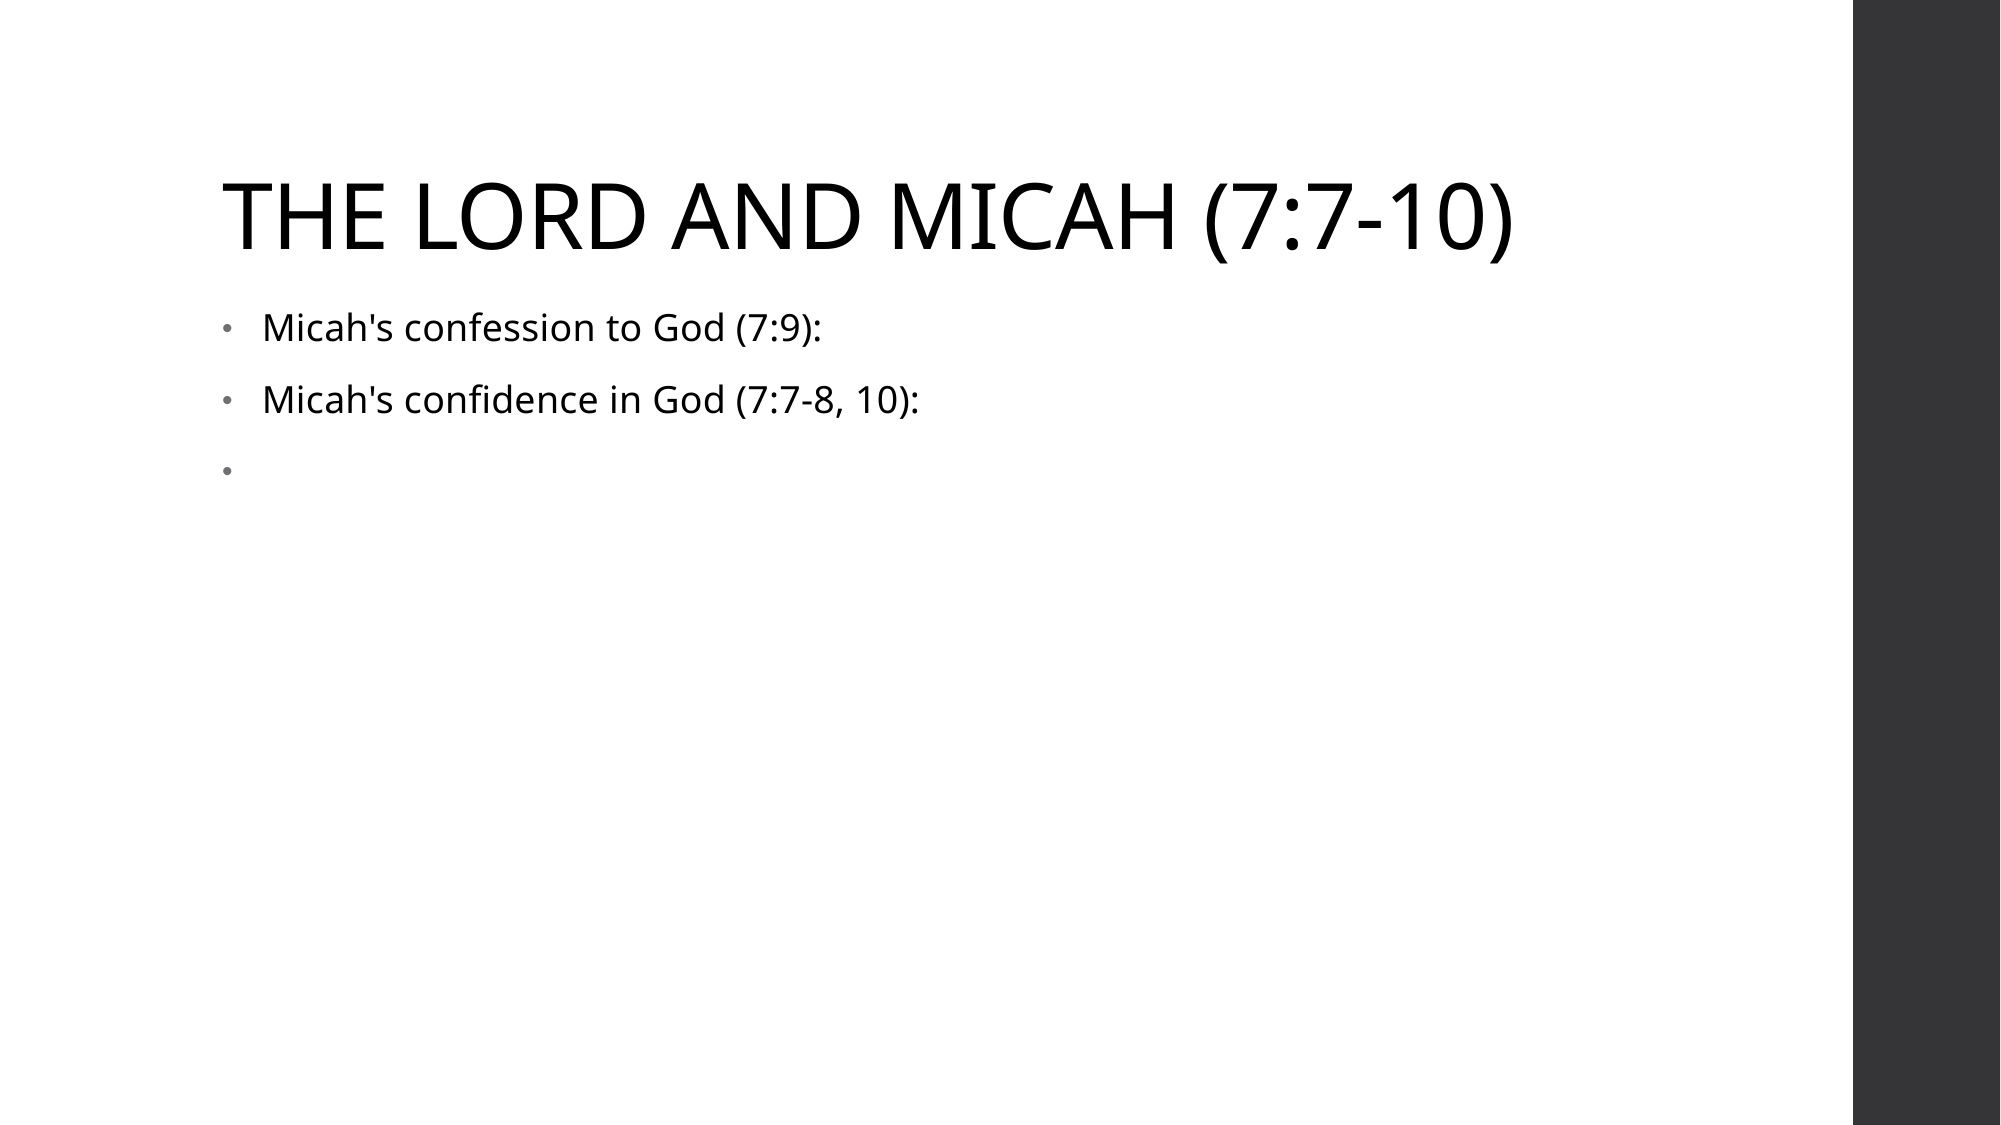

# THE LORD AND MICAH (7:7-10)
 Micah's confession to God (7:9):
 Micah's confidence in God (7:7-8, 10):